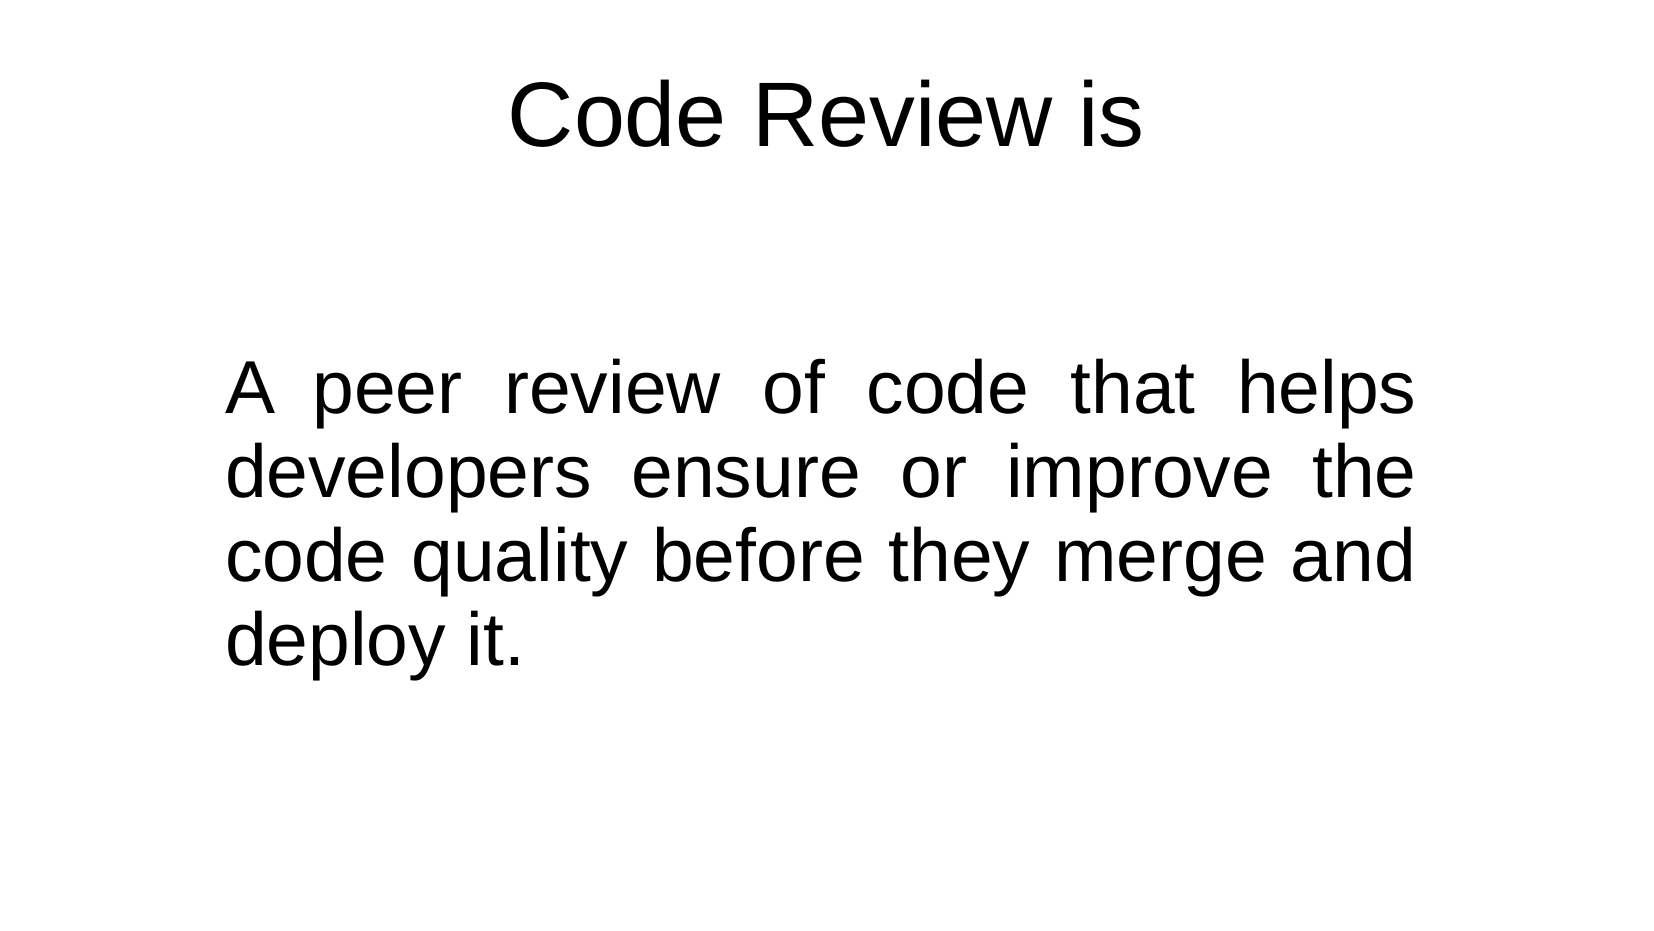

# Code Review is
A peer review of code that helps developers ensure or improve the code quality before they merge and deploy it.